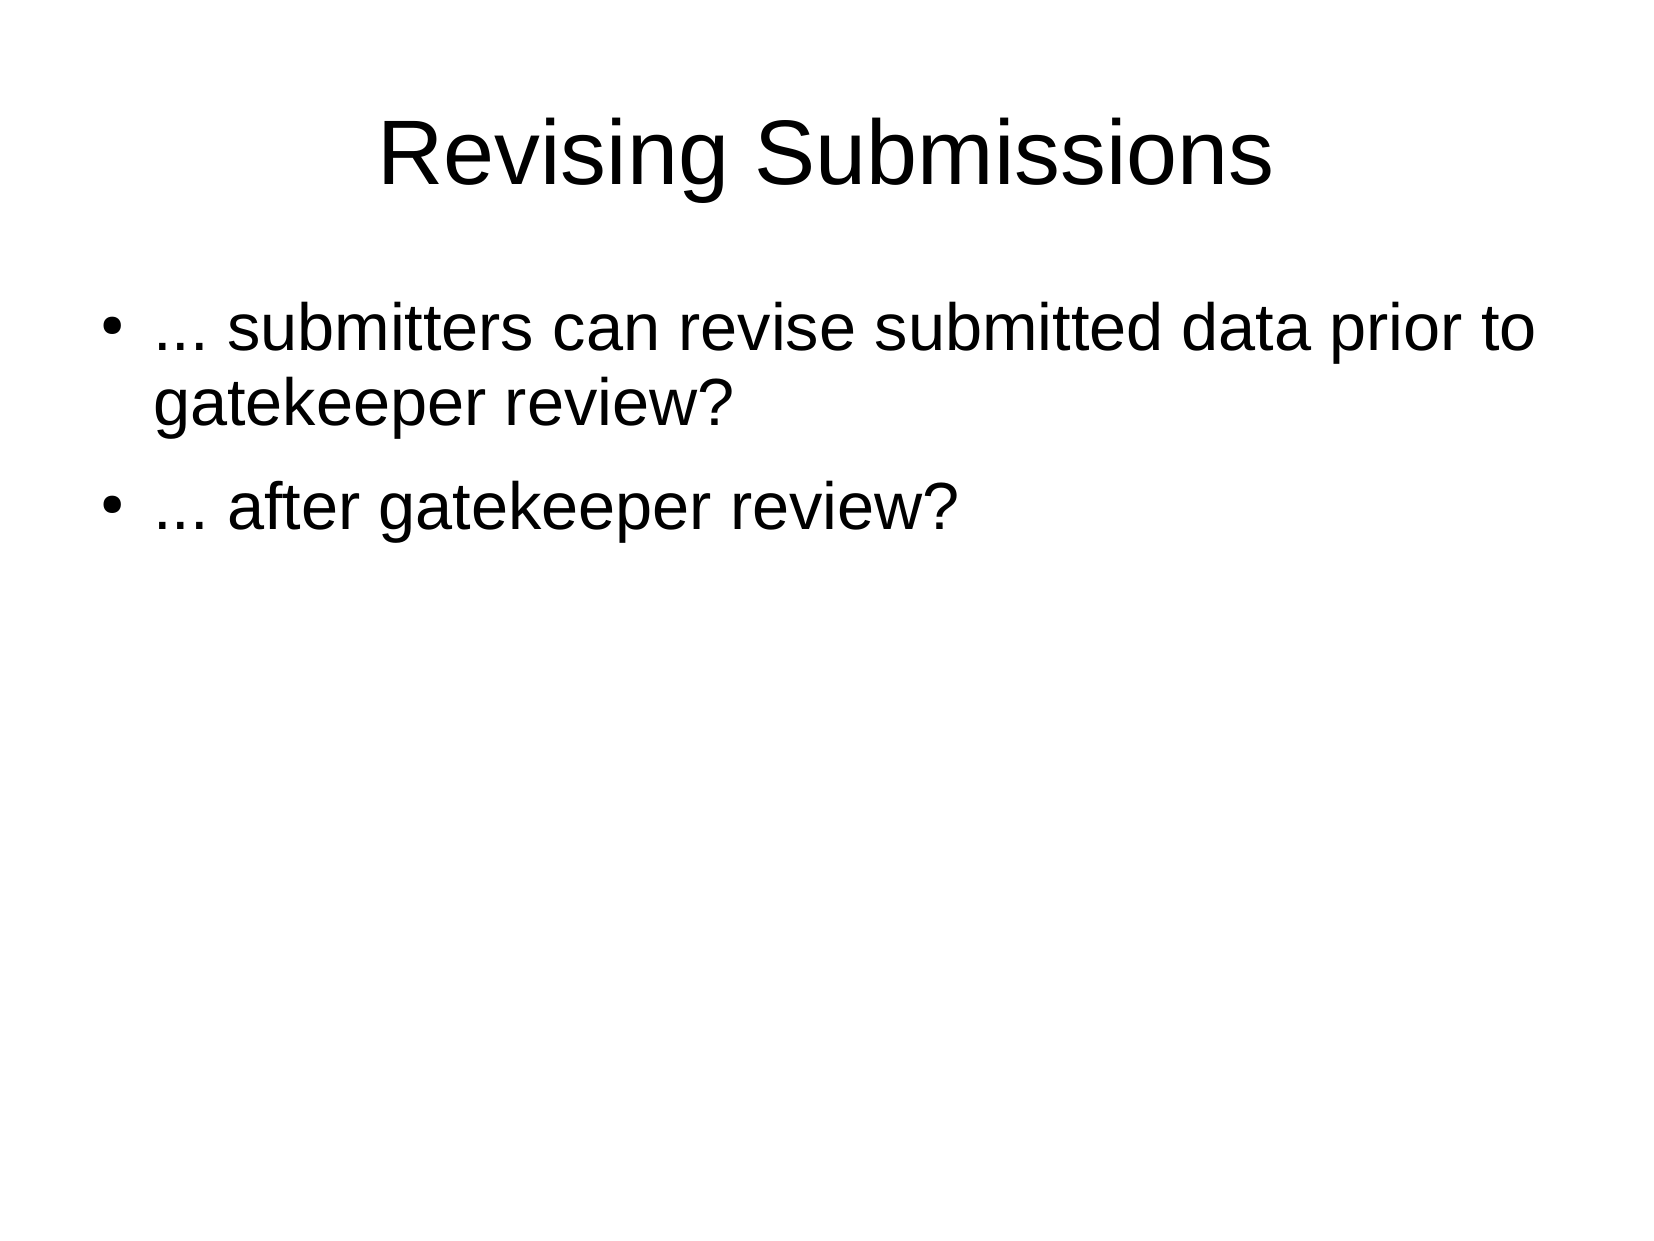

# Revising Submissions
... submitters can revise submitted data prior to gatekeeper review?
... after gatekeeper review?